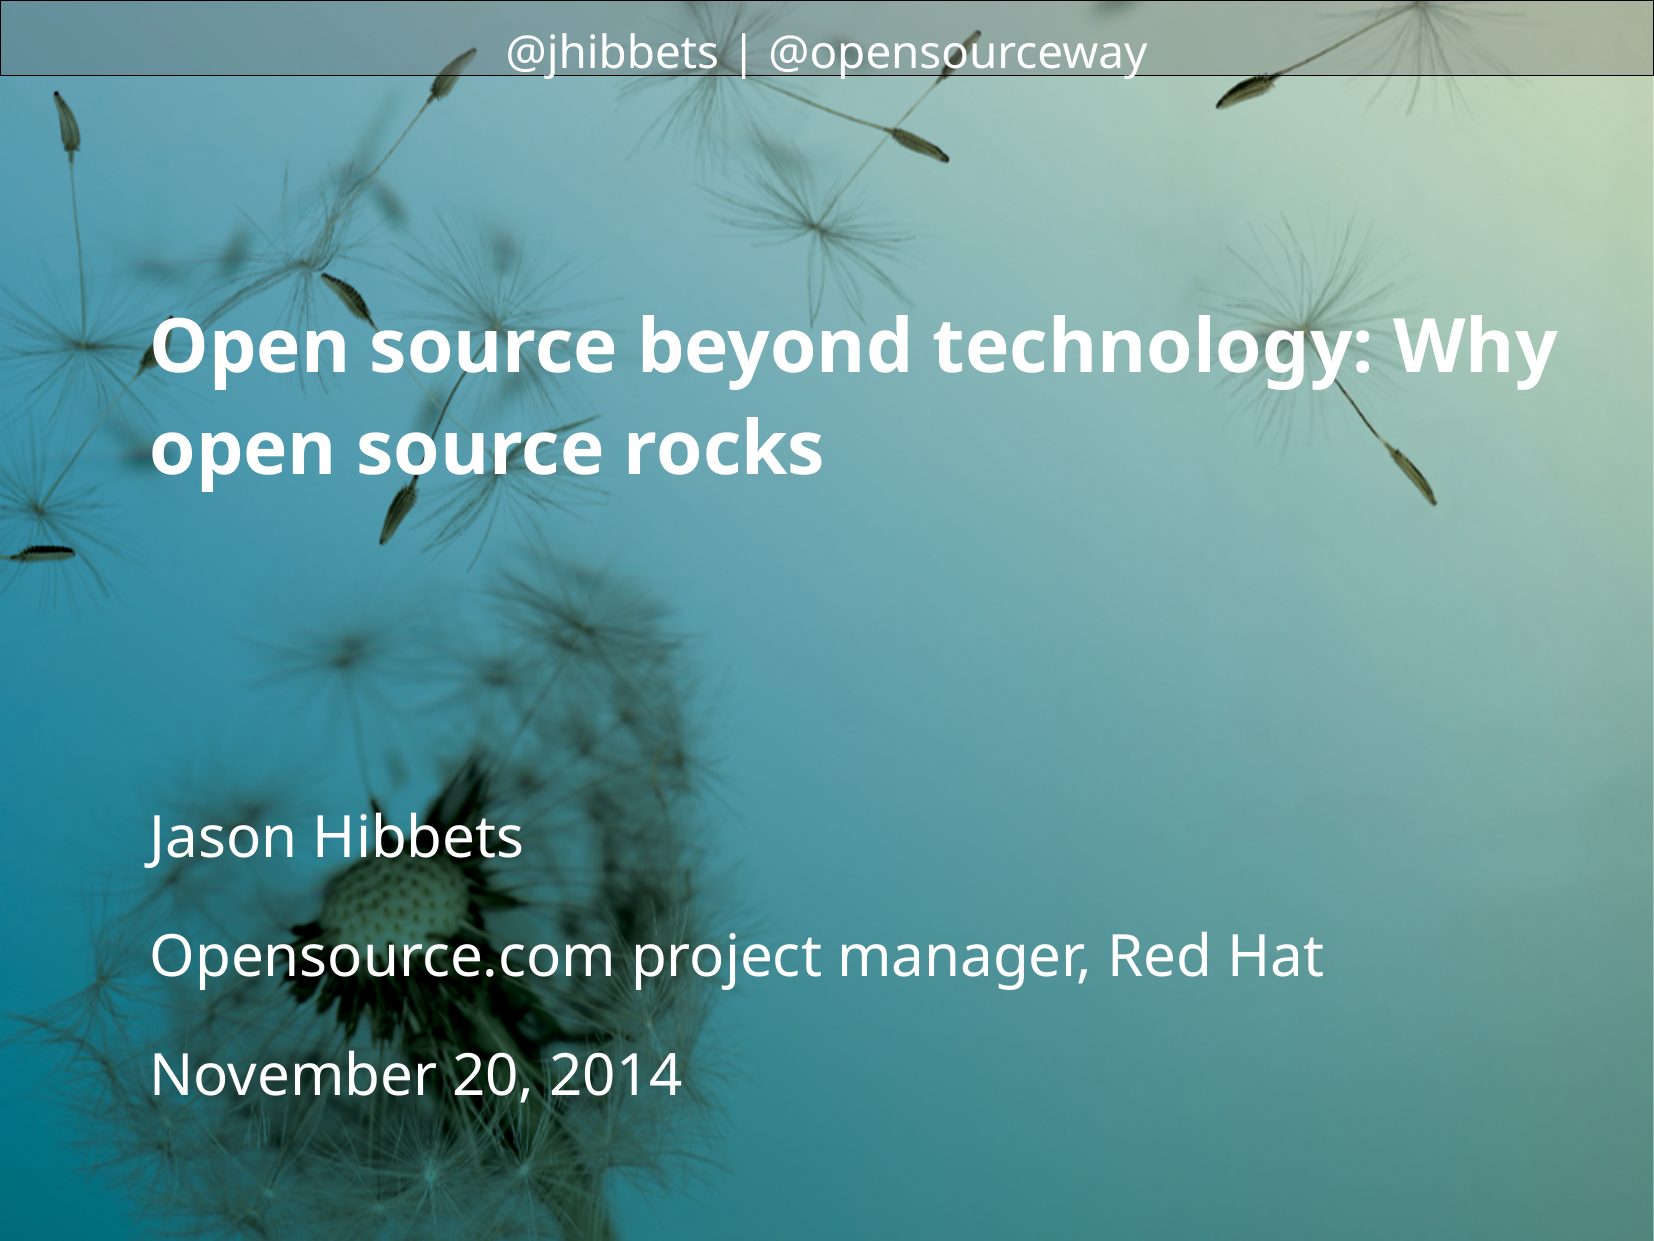

Open source beyond technology: Why open source rocks
Jason Hibbets
Opensource.com project manager, Red Hat
November 20, 2014